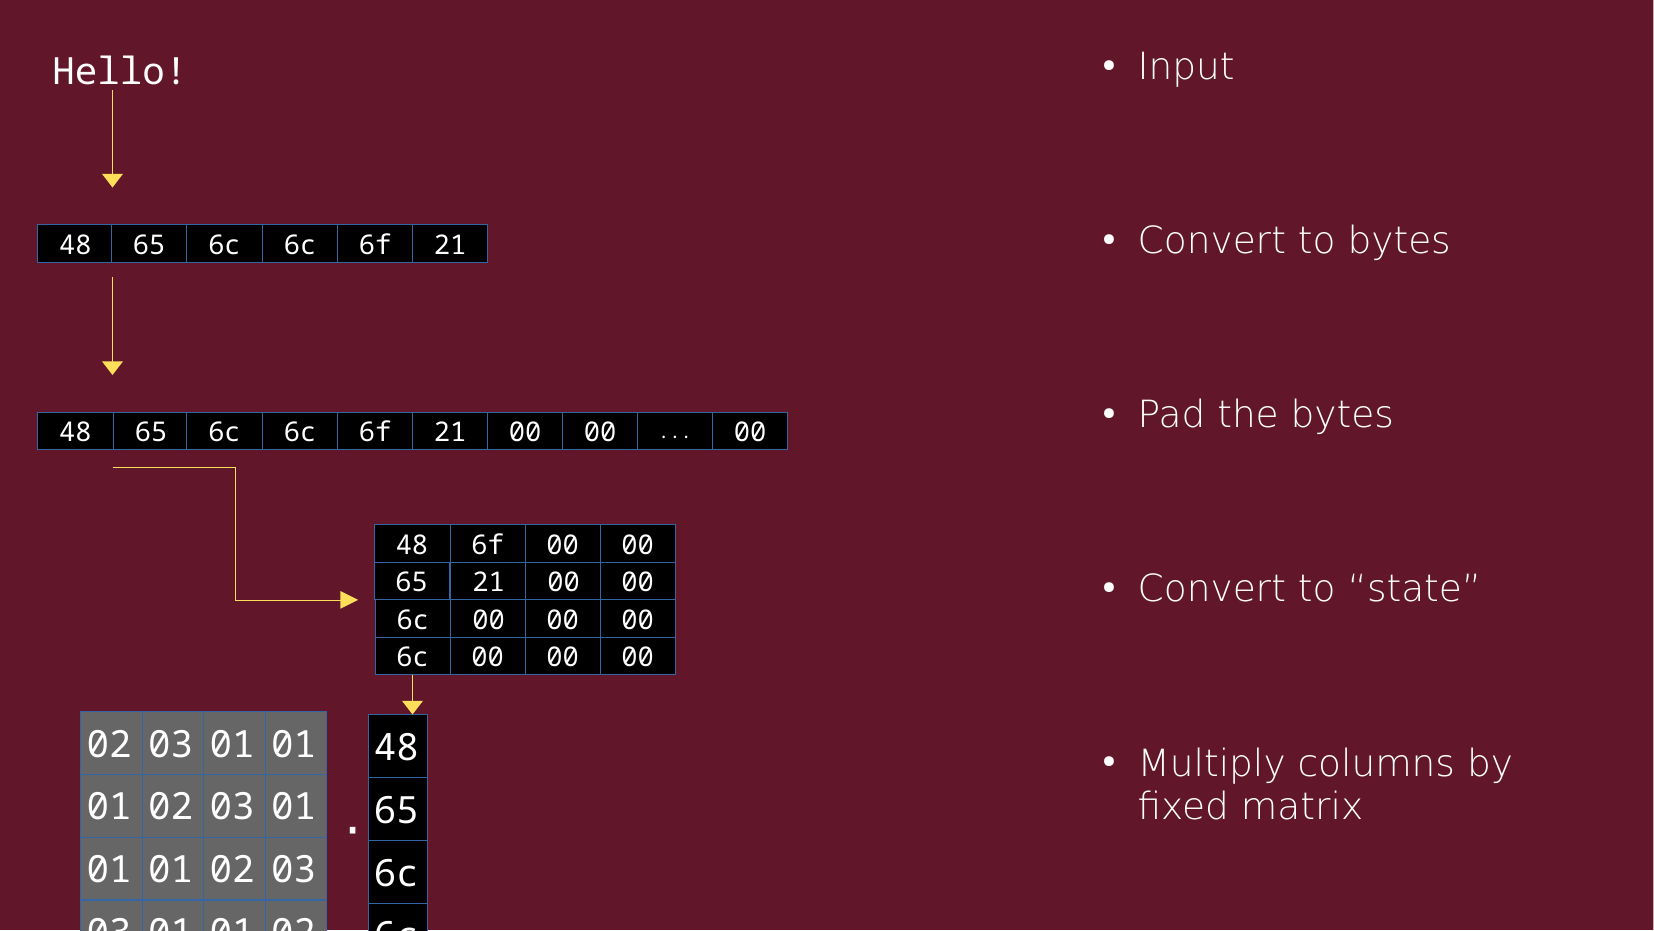

Hello!
Input
Convert to bytes
Pad the bytes
Convert to “state”
Multiply columns by fixed matrix
48
65
6c
6c
6f
21
48
65
6c
6c
6f
21
00
00
...
00
48
6f
00
00
65
21
00
00
6c
00
00
00
6c
00
00
00
| 02 | 03 | 01 | 01 |
| --- | --- | --- | --- |
| 01 | 02 | 03 | 01 |
| 01 | 01 | 02 | 03 |
| 03 | 01 | 01 | 02 |
| 48 |
| --- |
| 65 |
| 6c |
| 6c |
⋅